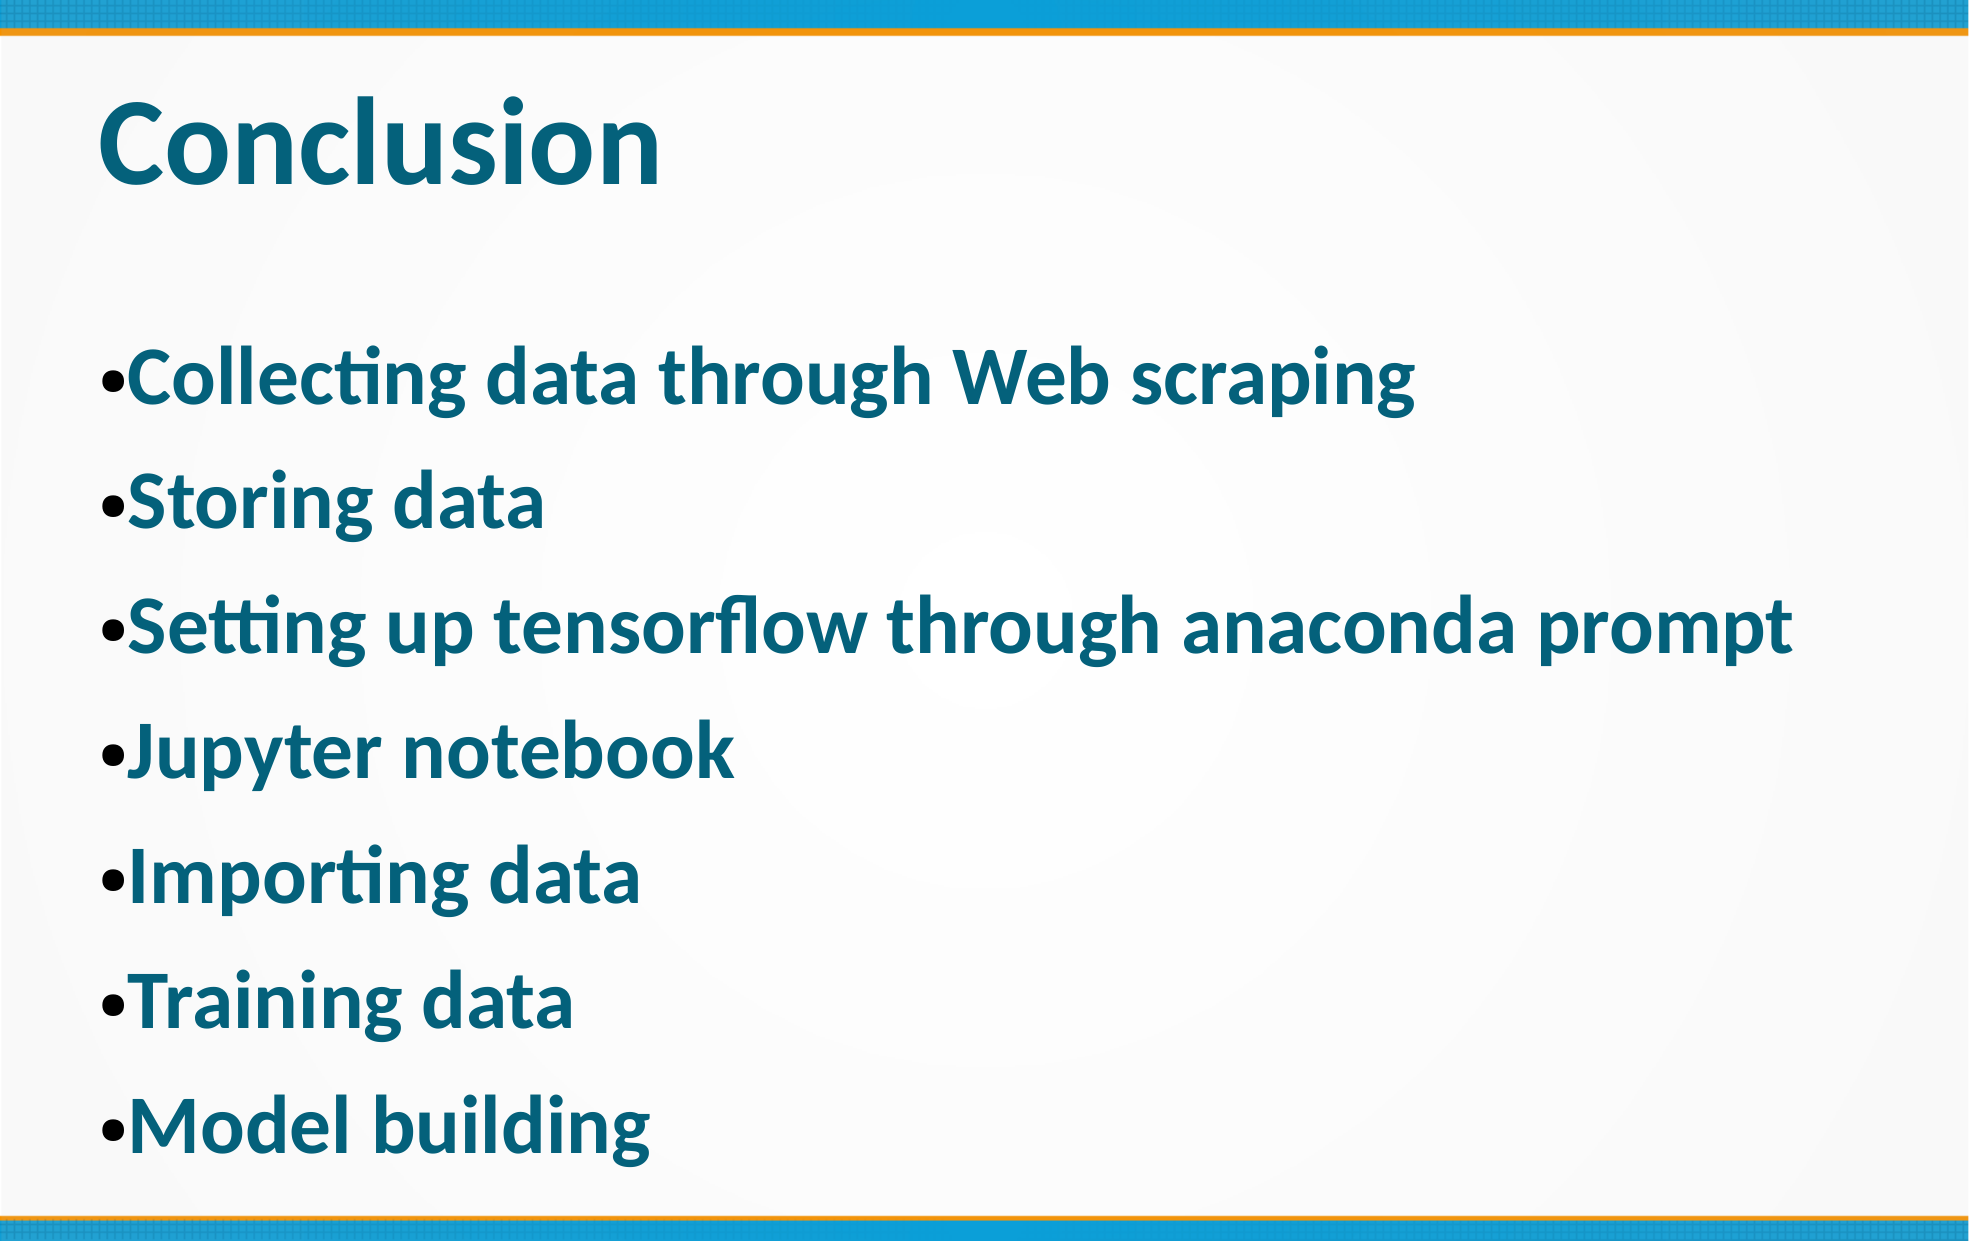

# Conclusion
Collecting data through Web scraping
Storing data
Setting up tensorflow through anaconda prompt
Jupyter notebook
Importing data
Training data
Model building